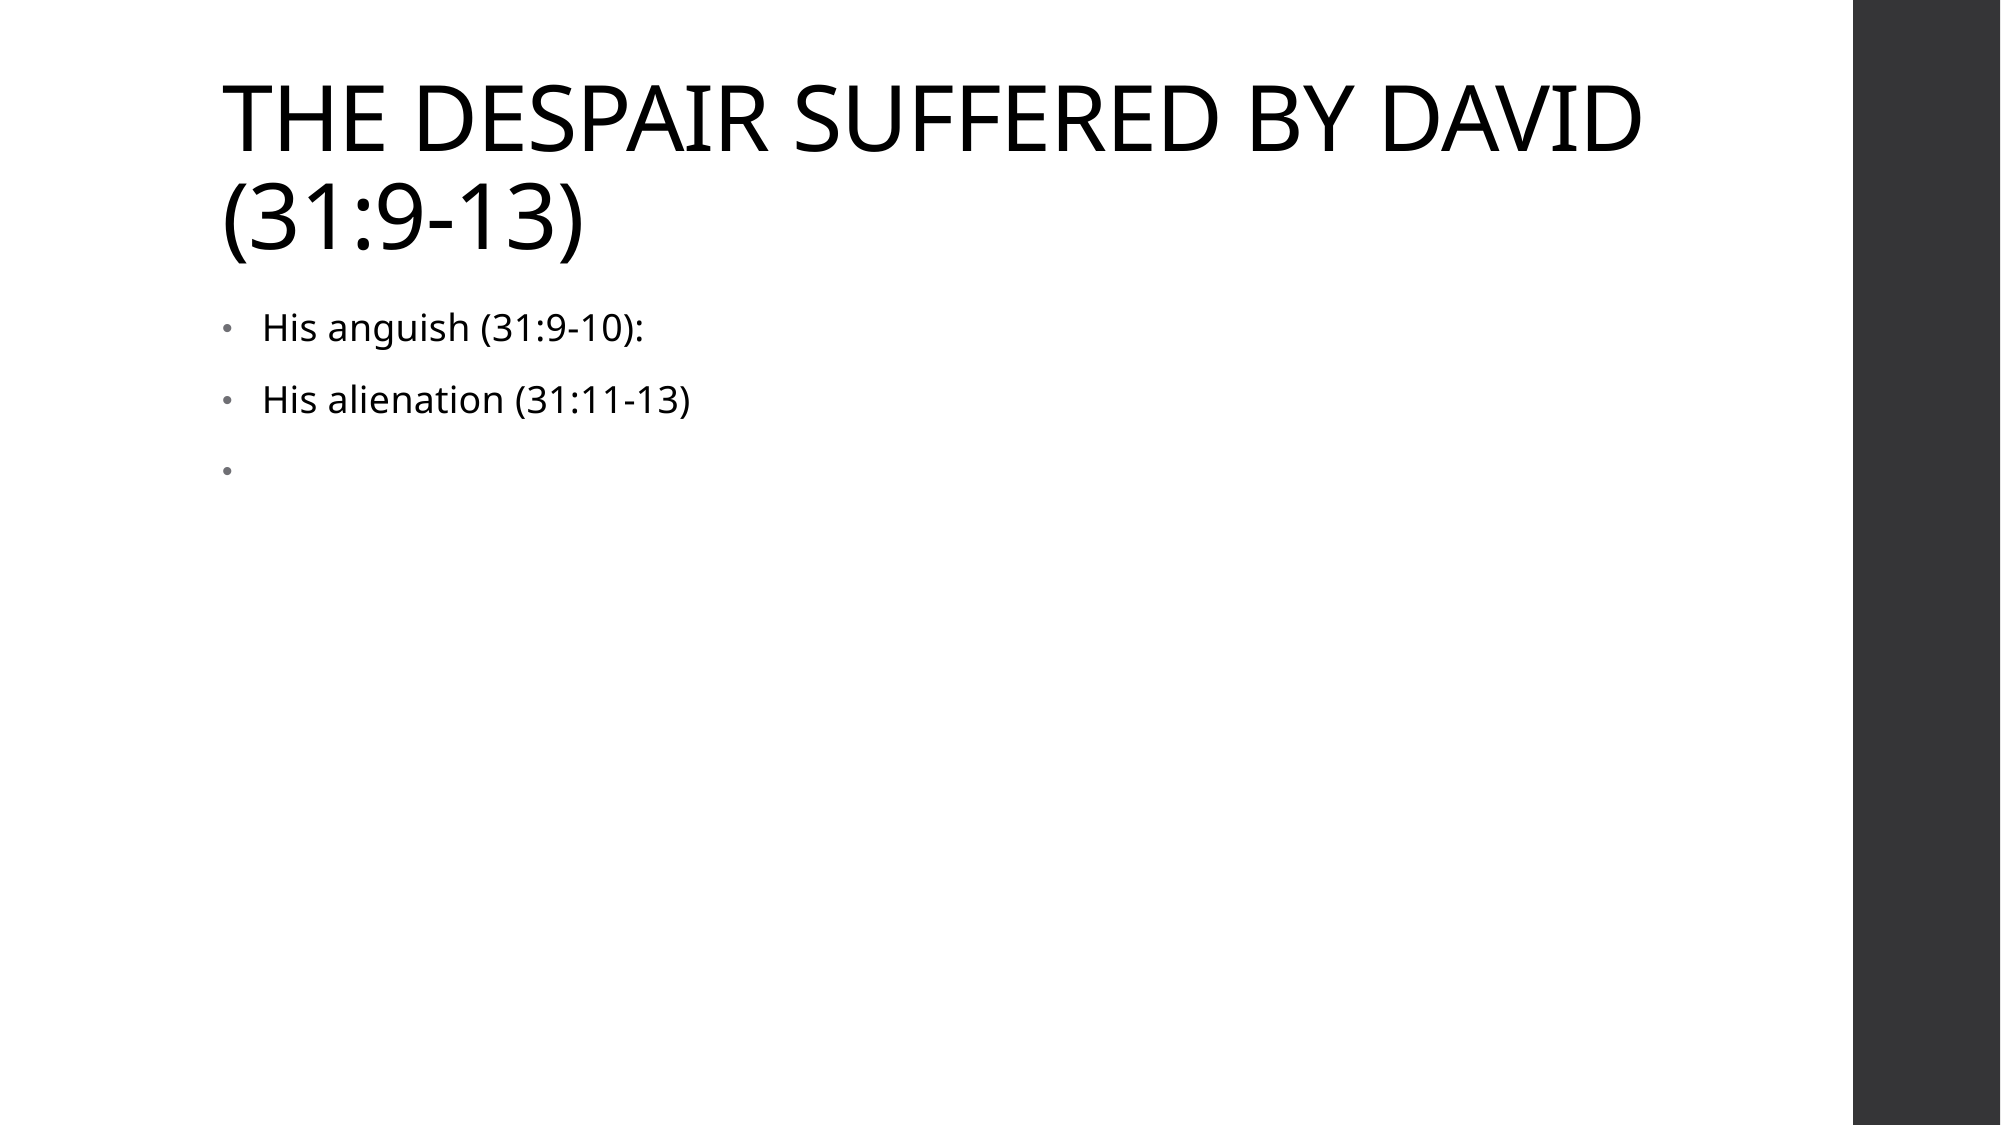

# THE DESPAIR SUFFERED BY DAVID (31:9-13)
 His anguish (31:9-10):
 His alienation (31:11-13)